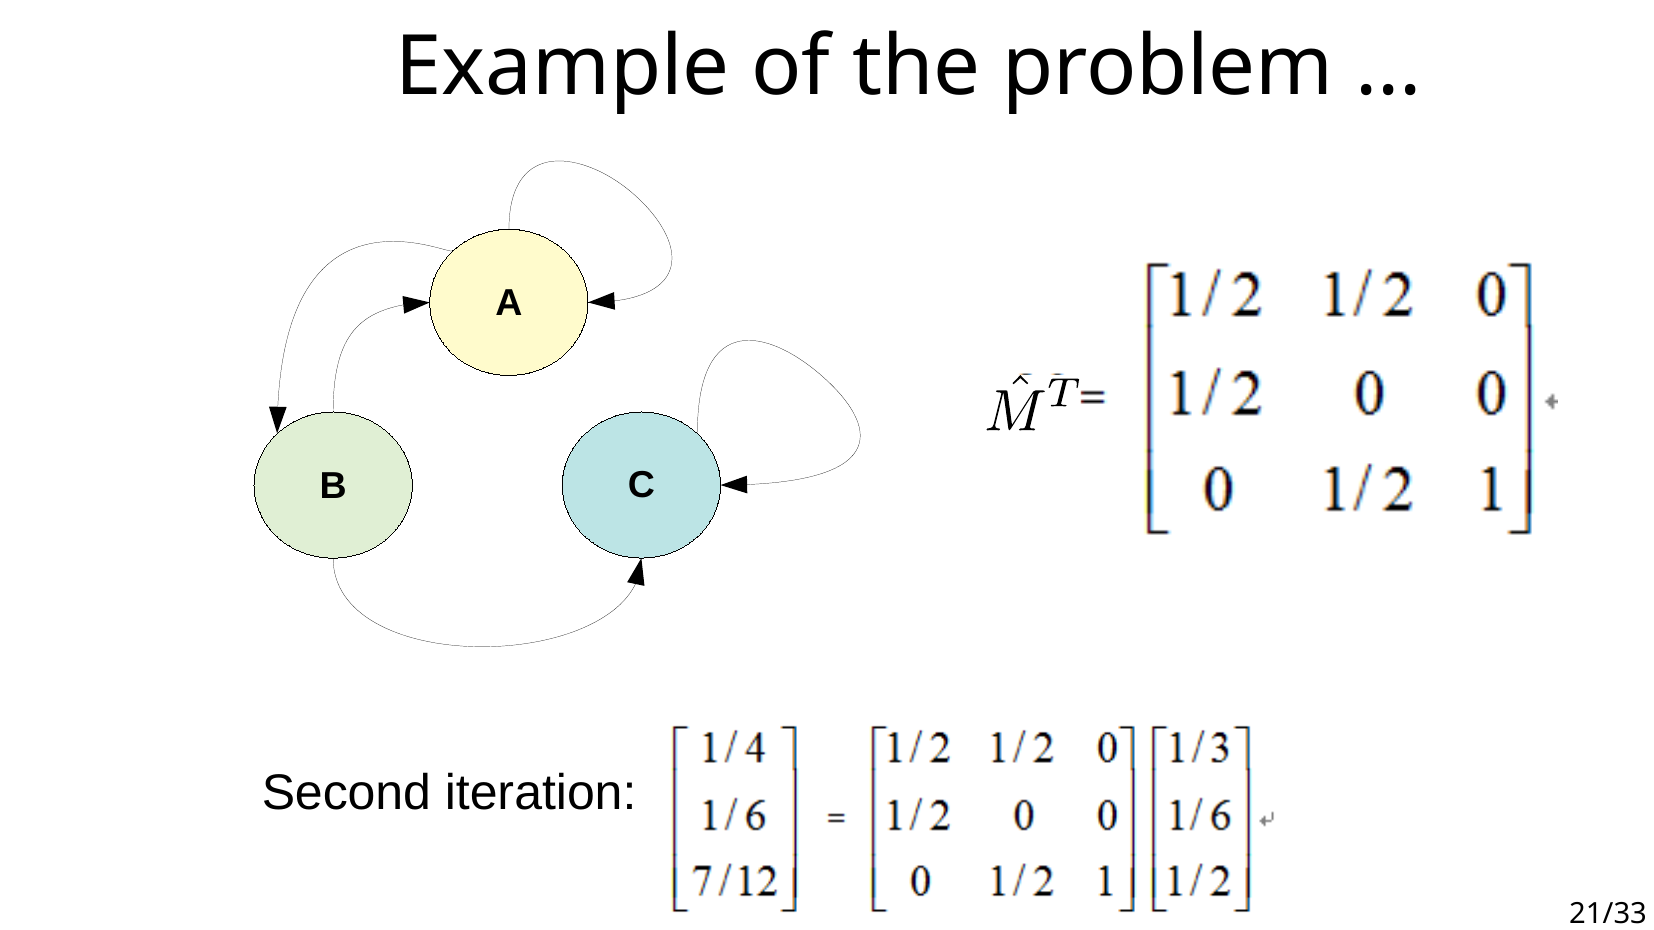

# Example of the problem ...
A
B
C
Second iteration:
21